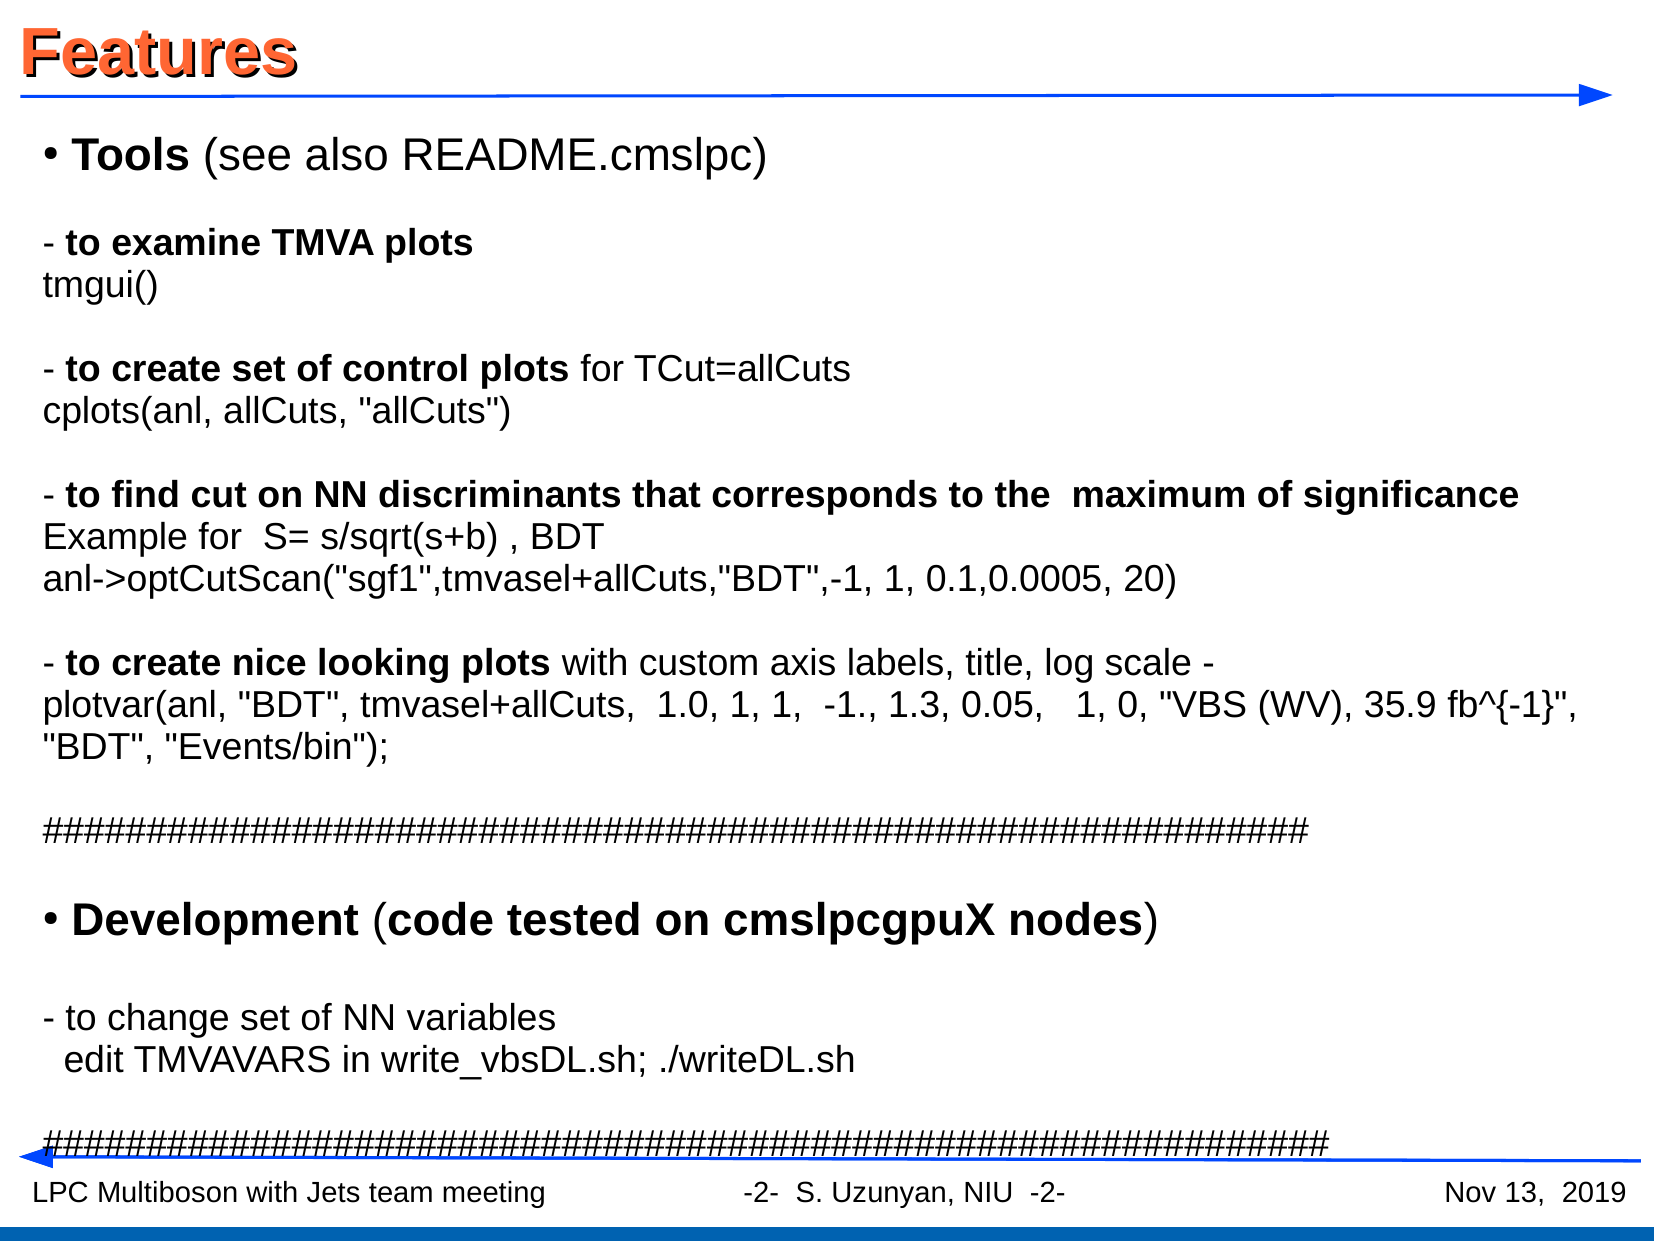

Features
 Tools (see also README.cmslpc)
- to examine TMVA plots
tmgui()
- to create set of control plots for TCut=allCuts
cplots(anl, allCuts, "allCuts")
- to find cut on NN discriminants that corresponds to the maximum of significance Example for S= s/sqrt(s+b) , BDT
anl->optCutScan("sgf1",tmvasel+allCuts,"BDT",-1, 1, 0.1,0.0005, 20)
- to create nice looking plots with custom axis labels, title, log scale -
plotvar(anl, "BDT", tmvasel+allCuts, 1.0, 1, 1, -1., 1.3, 0.05, 1, 0, "VBS (WV), 35.9 fb^{-1}", "BDT", "Events/bin");
#############################################################
 Development (code tested on cmslpcgpuX nodes)
- to change set of NN variables
 edit TMVAVARS in write_vbsDL.sh; ./writeDL.sh
##############################################################
LPC Multiboson with Jets team meeting -2- S. Uzunyan, NIU -2- Nov 13, 2019
 Raw hit data ( 1 Byte, both for fiber and cal info)
 Acronyms : ts - time stamp, mks (0-262144) ;
 lfn* – local fiber # (0 – 64) ; pn - plane # ( 0 – 100)
 Ef – fiber readout , Ep – plane readout